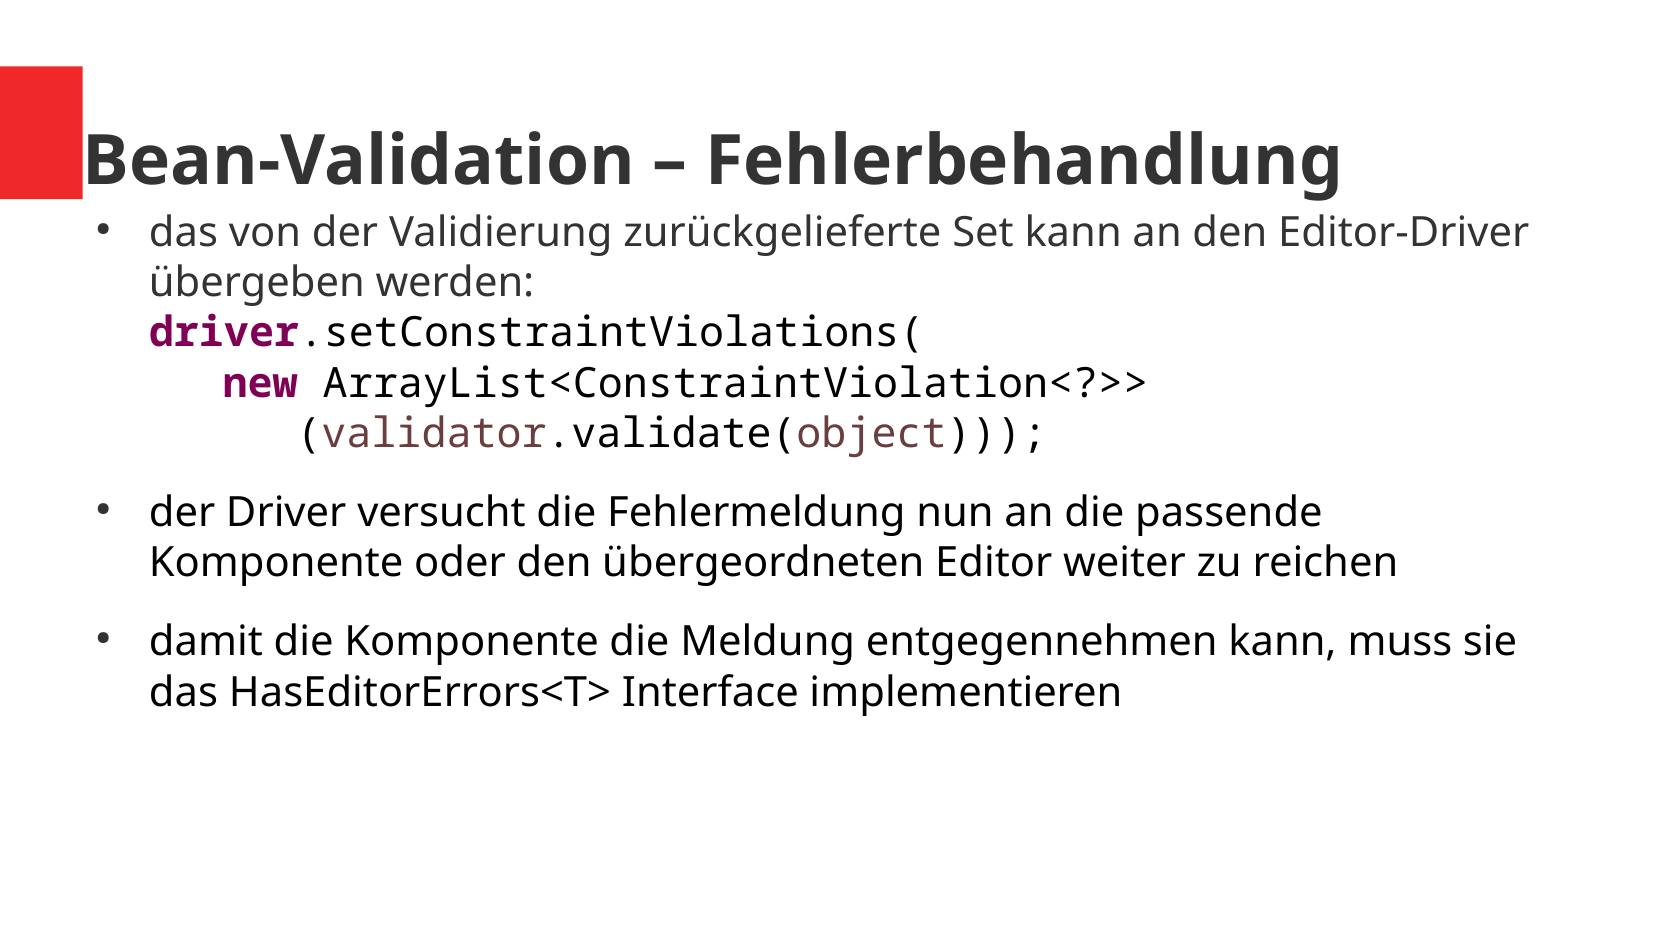

# Bean-Validation – Fehlerbehandlung
das von der Validierung zurückgelieferte Set kann an den Editor-Driver übergeben werden:
driver.setConstraintViolations(
	new ArrayList<ConstraintViolation<?>>
		(validator.validate(object)));
der Driver versucht die Fehlermeldung nun an die passende Komponente oder den übergeordneten Editor weiter zu reichen
damit die Komponente die Meldung entgegennehmen kann, muss sie das HasEditorErrors<T> Interface implementieren